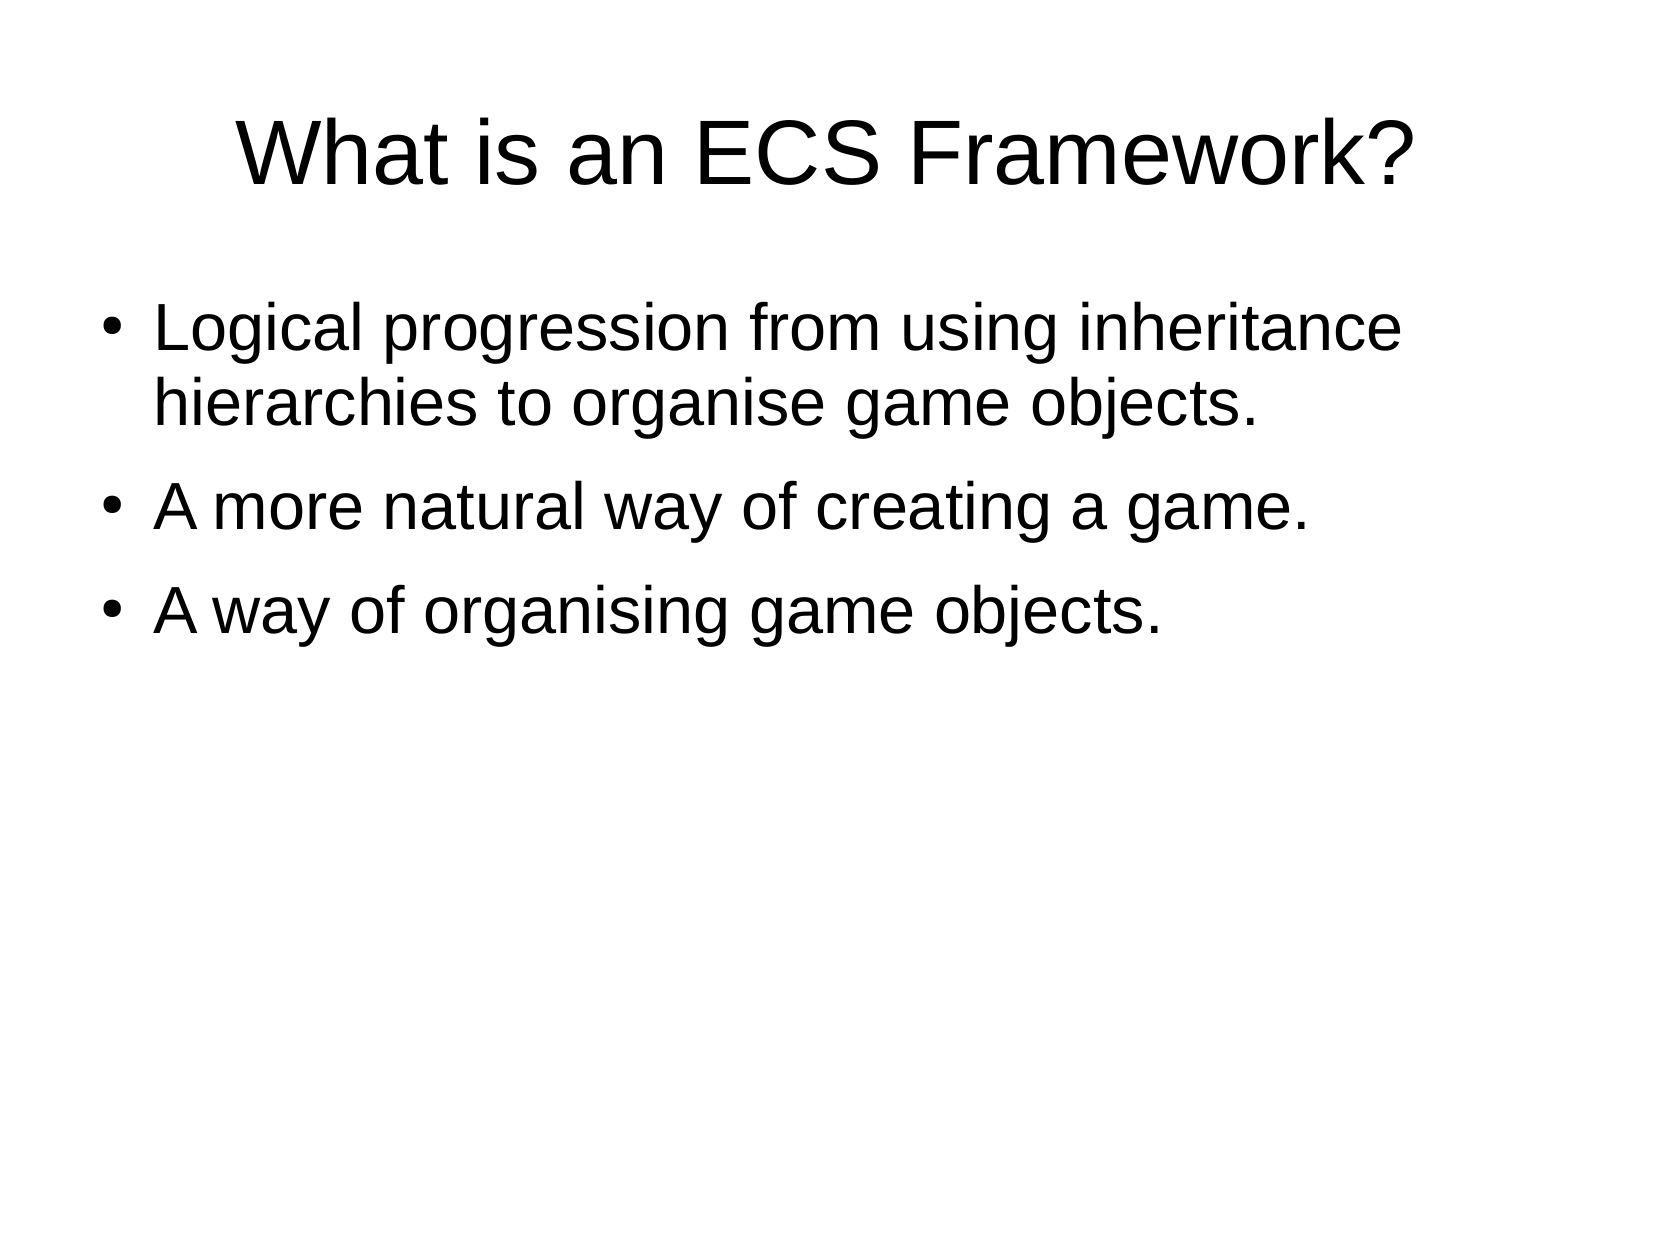

# What is an ECS Framework?
Logical progression from using inheritance hierarchies to organise game objects.
A more natural way of creating a game.
A way of organising game objects.